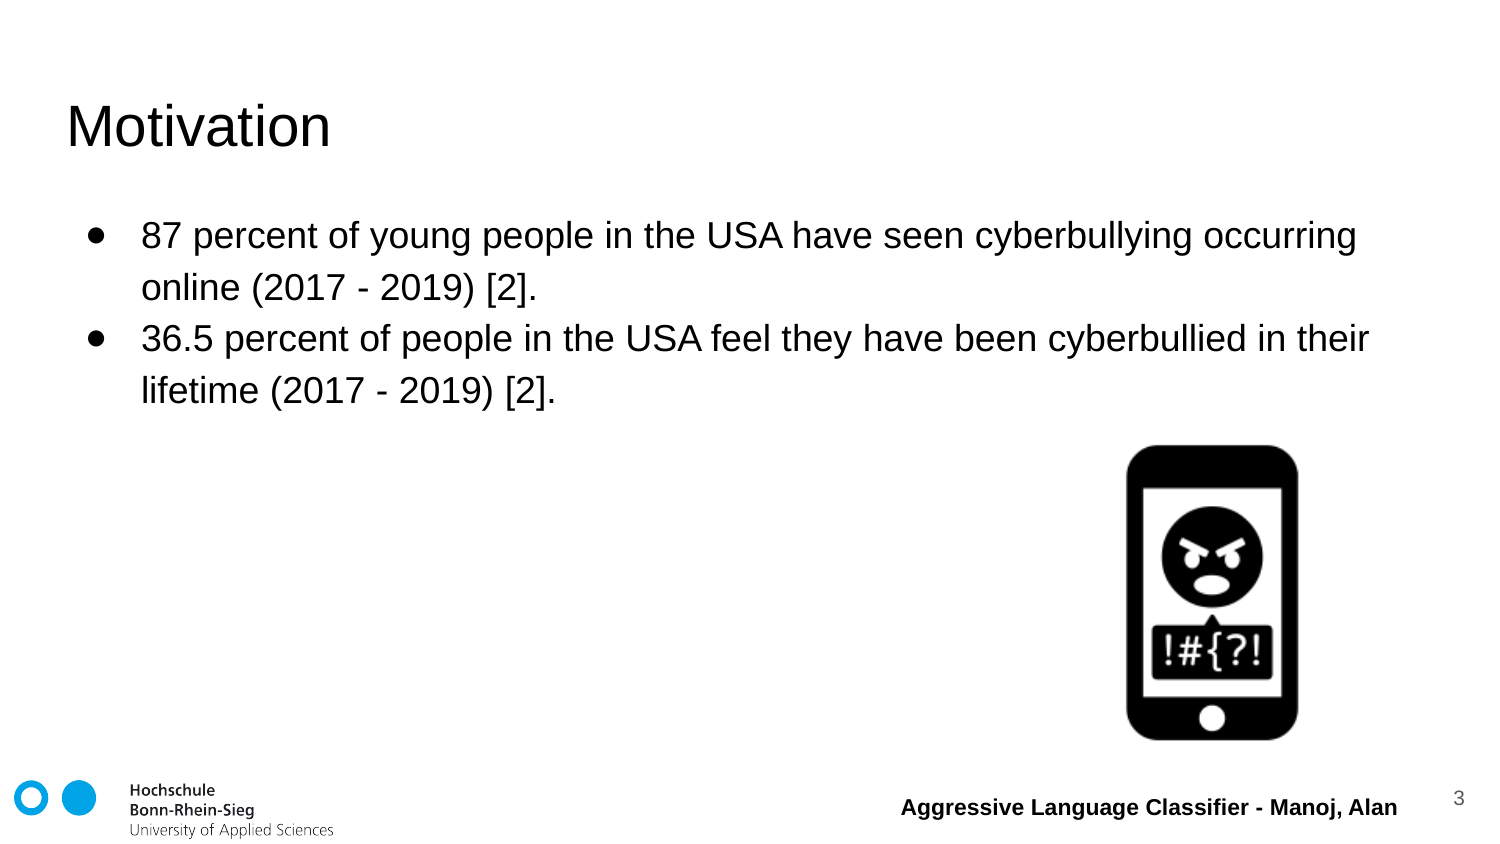

# Motivation
87 percent of young people in the USA have seen cyberbullying occurring online (2017 - 2019) [2].
36.5 percent of people in the USA feel they have been cyberbullied in their lifetime (2017 - 2019) [2].
Aggressive Language Classifier - Manoj, Alan